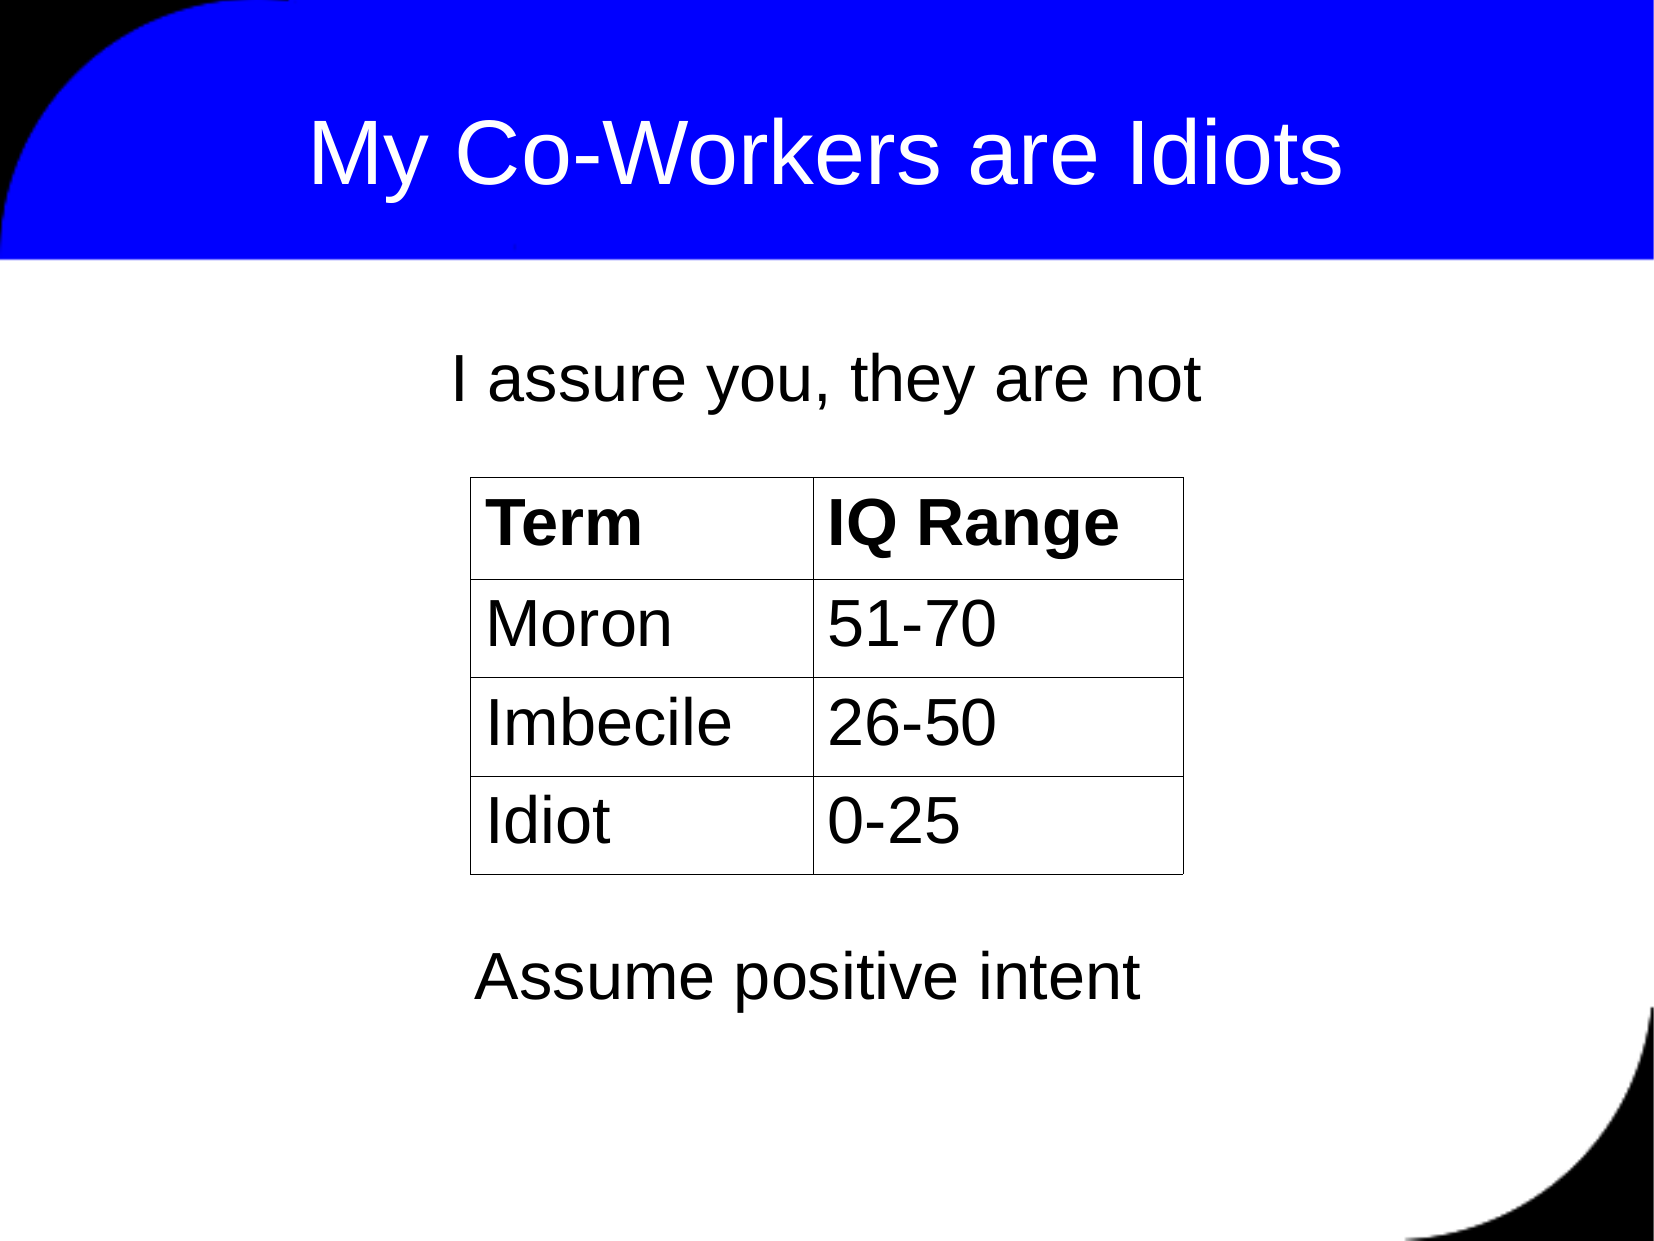

# My Co-Workers are Idiots
I assure you, they are not
Assume positive intent
| Term | IQ Range |
| --- | --- |
| Moron | 51-70 |
| Imbecile | 26-50 |
| Idiot | 0-25 |